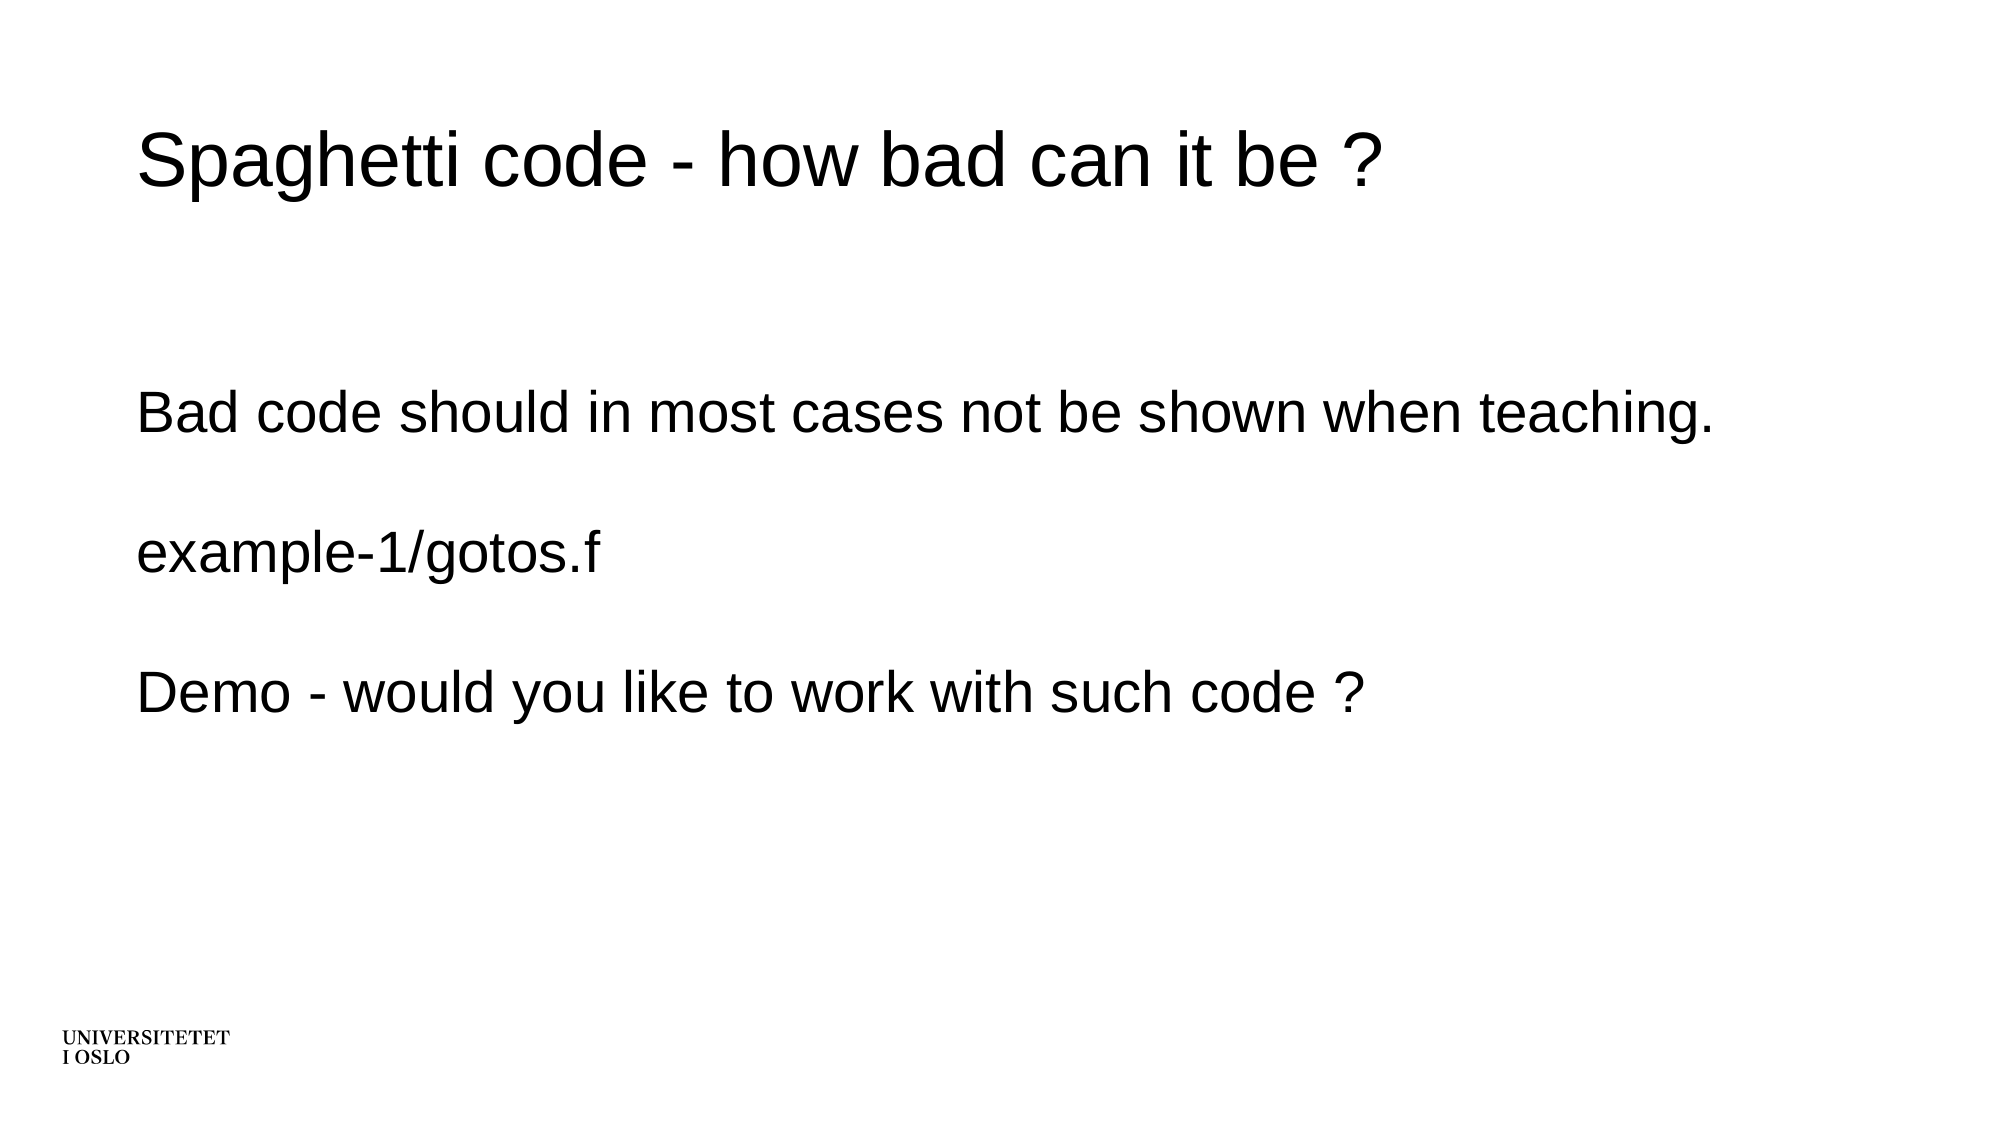

# Spaghetti code - how bad can it be ?
Bad code should in most cases not be shown when teaching.
example-1/gotos.f
Demo - would you like to work with such code ?